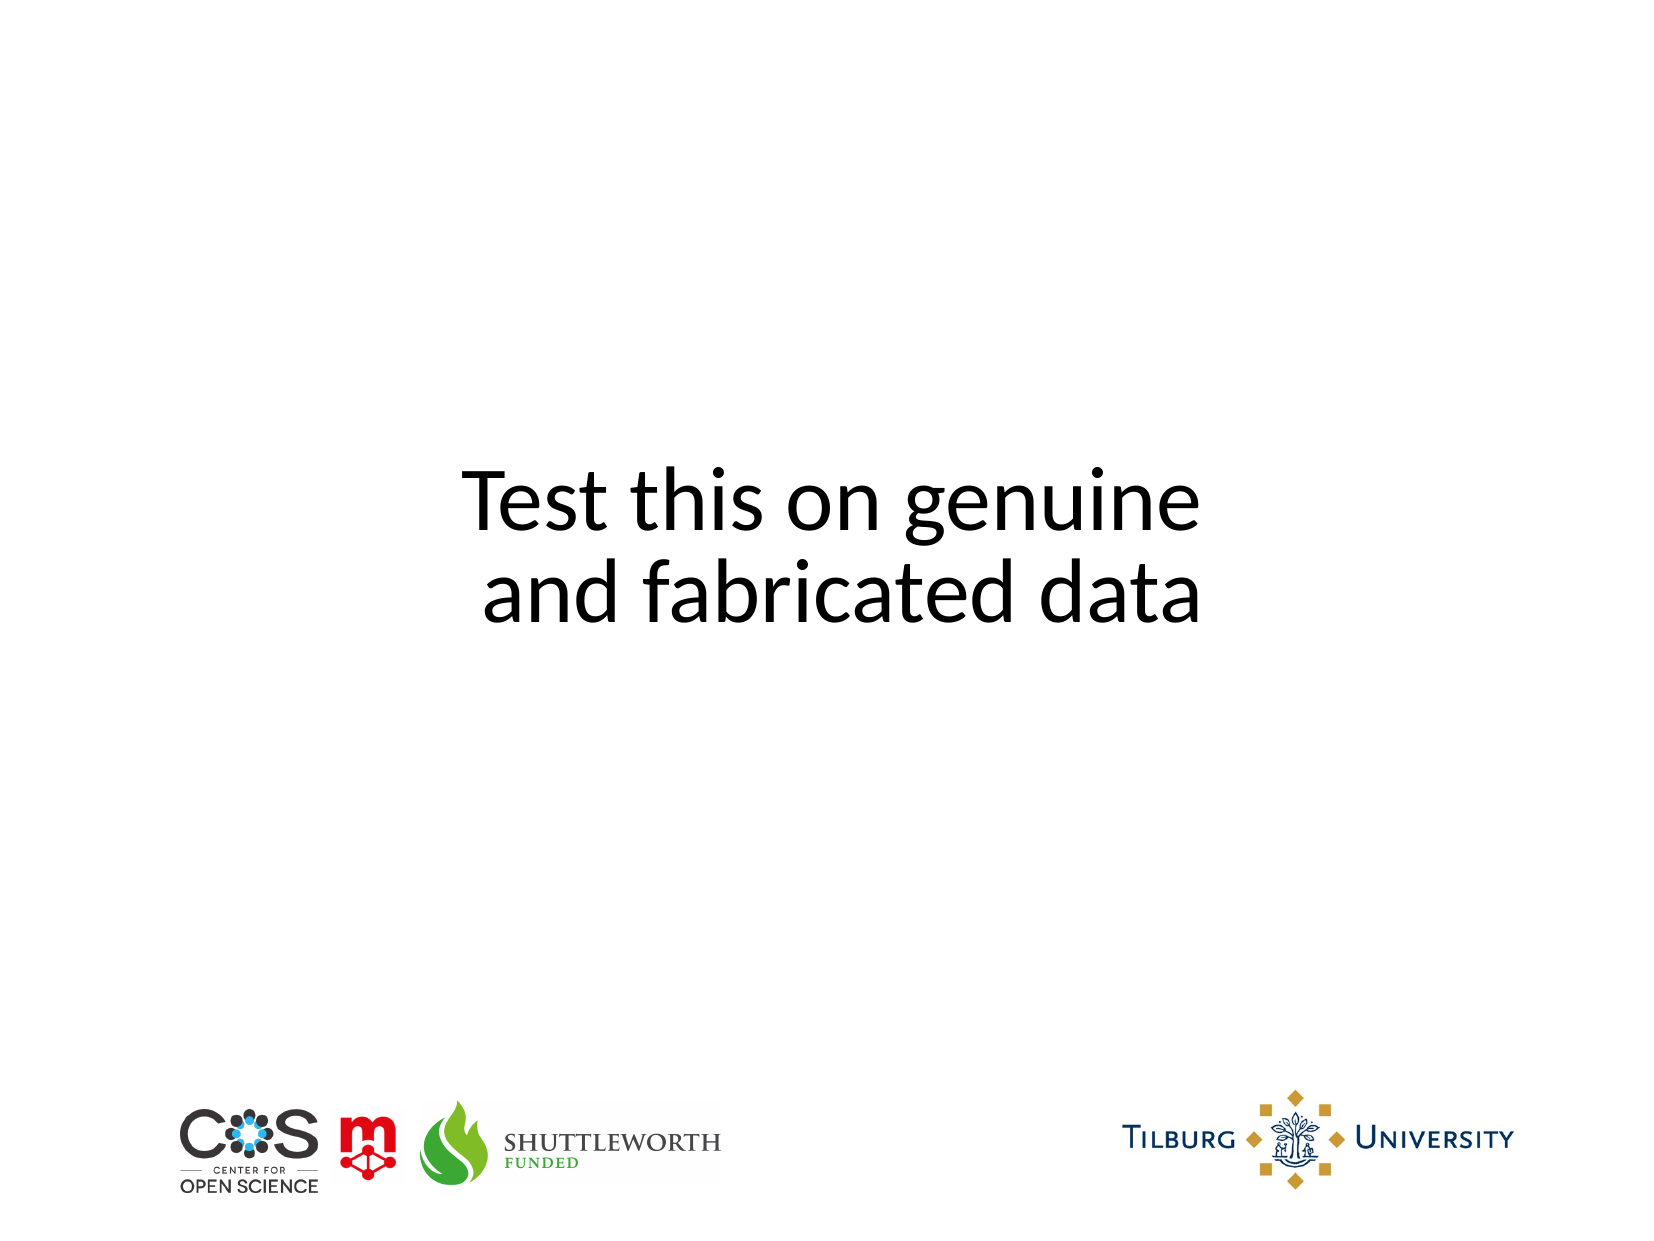

# Test this on genuine and fabricated data